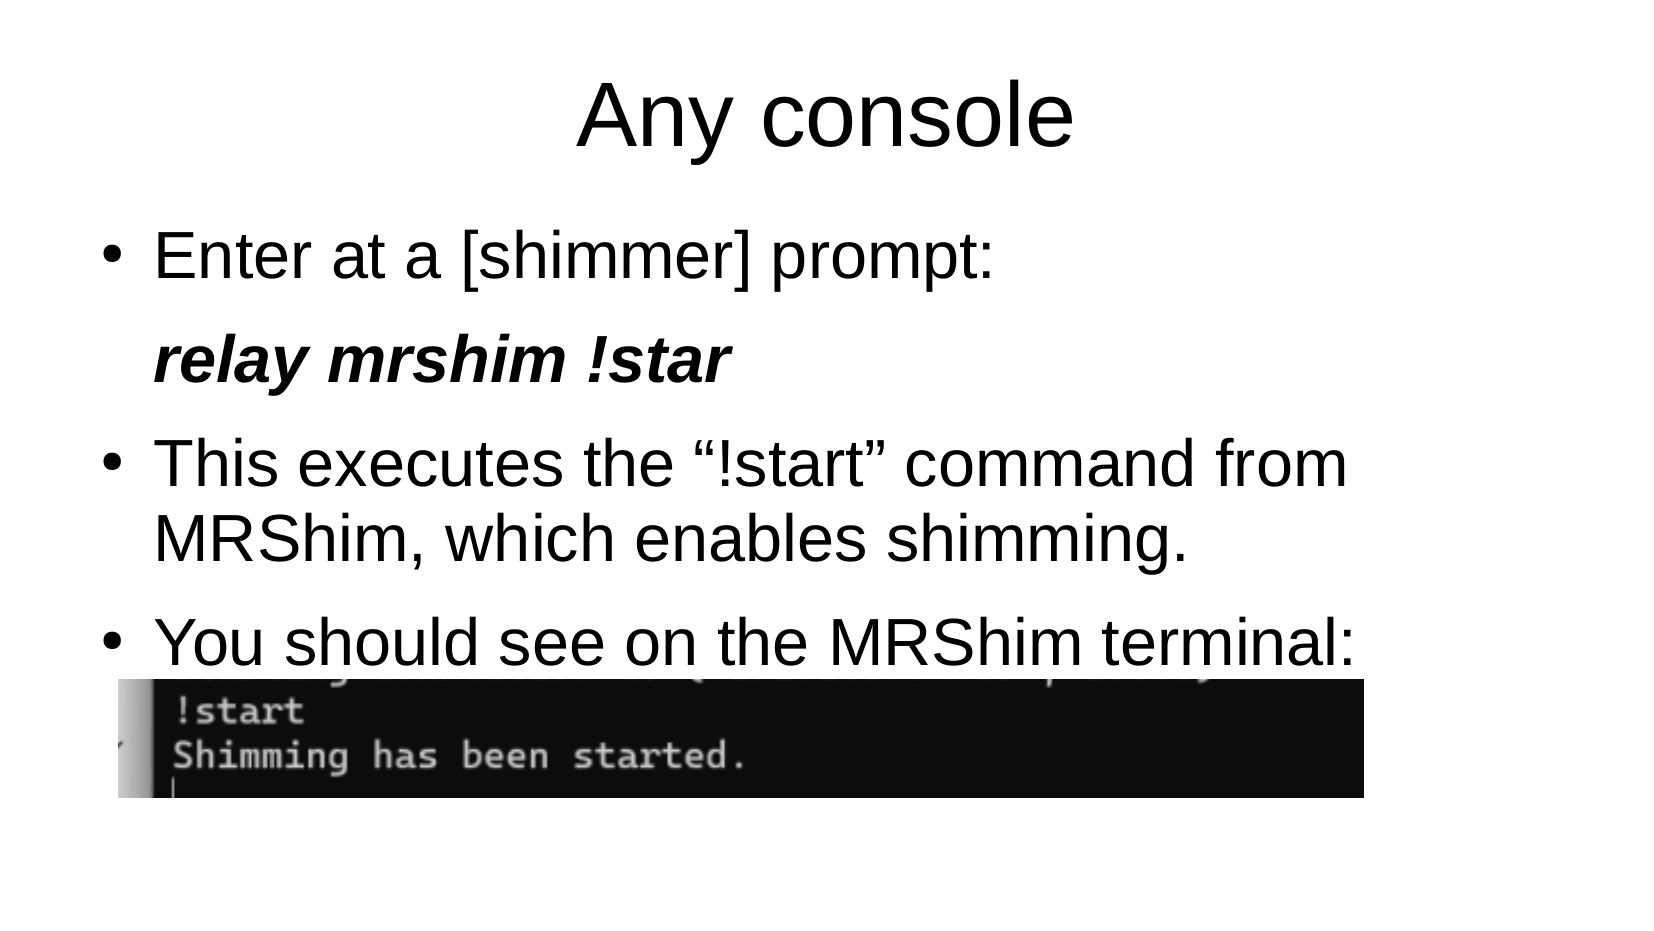

# Any console
Enter at a [shimmer] prompt:
relay mrshim !star
This executes the “!start” command from MRShim, which enables shimming.
You should see on the MRShim terminal: